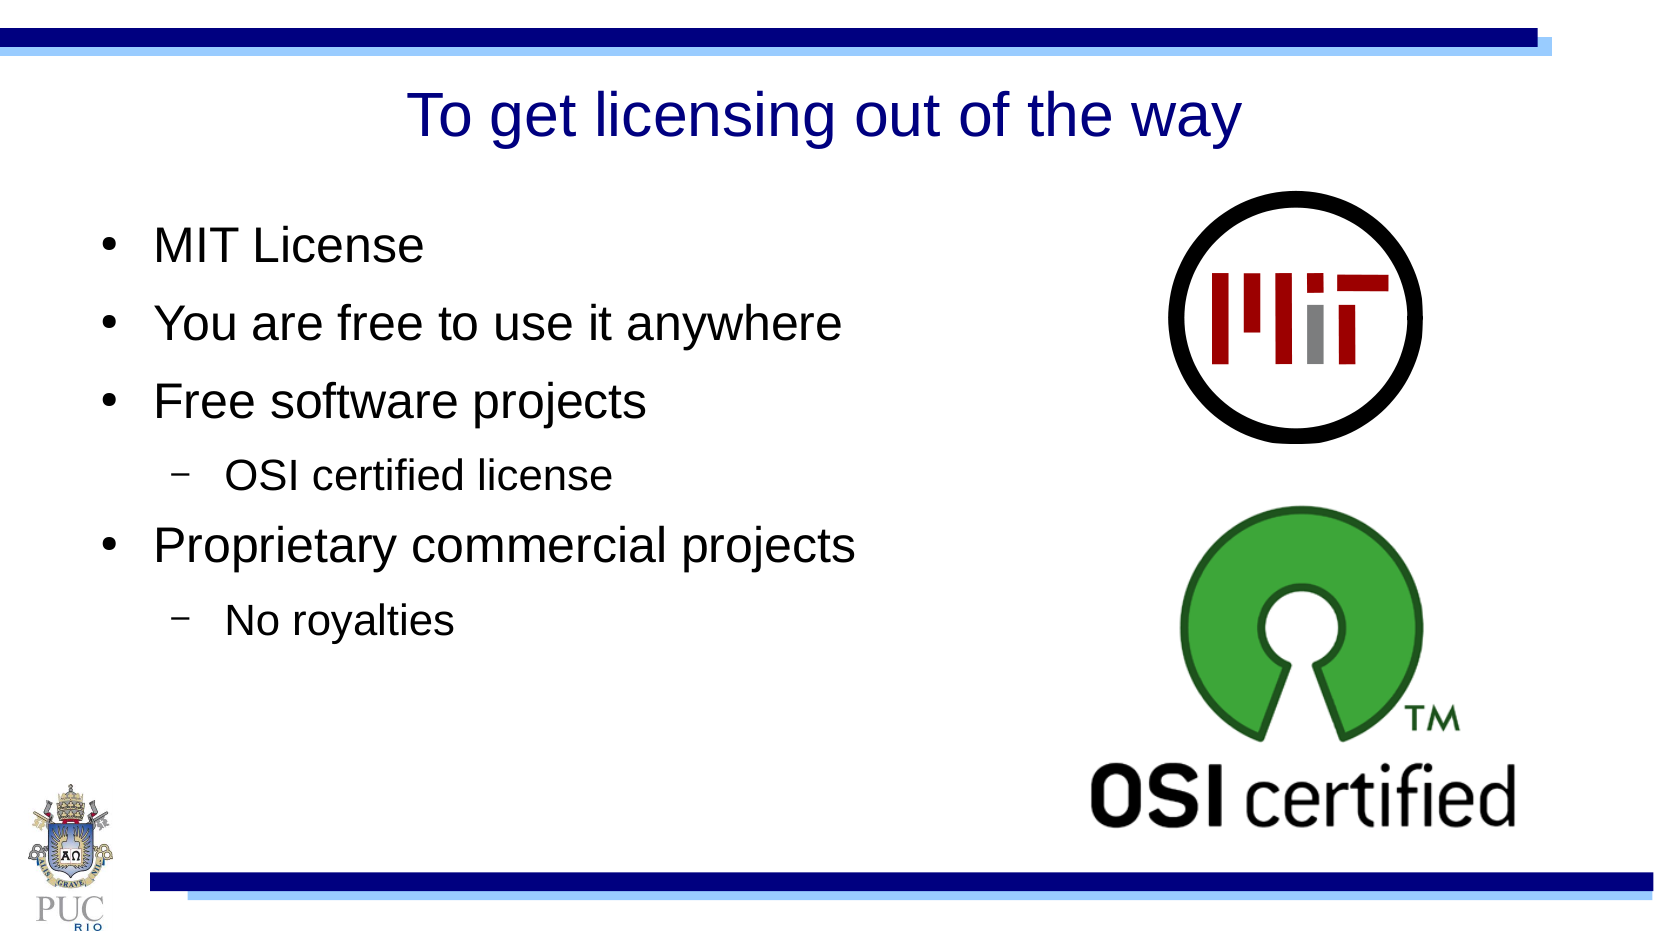

# To get licensing out of the way
MIT License
You are free to use it anywhere
Free software projects
OSI certified license
Proprietary commercial projects
No royalties